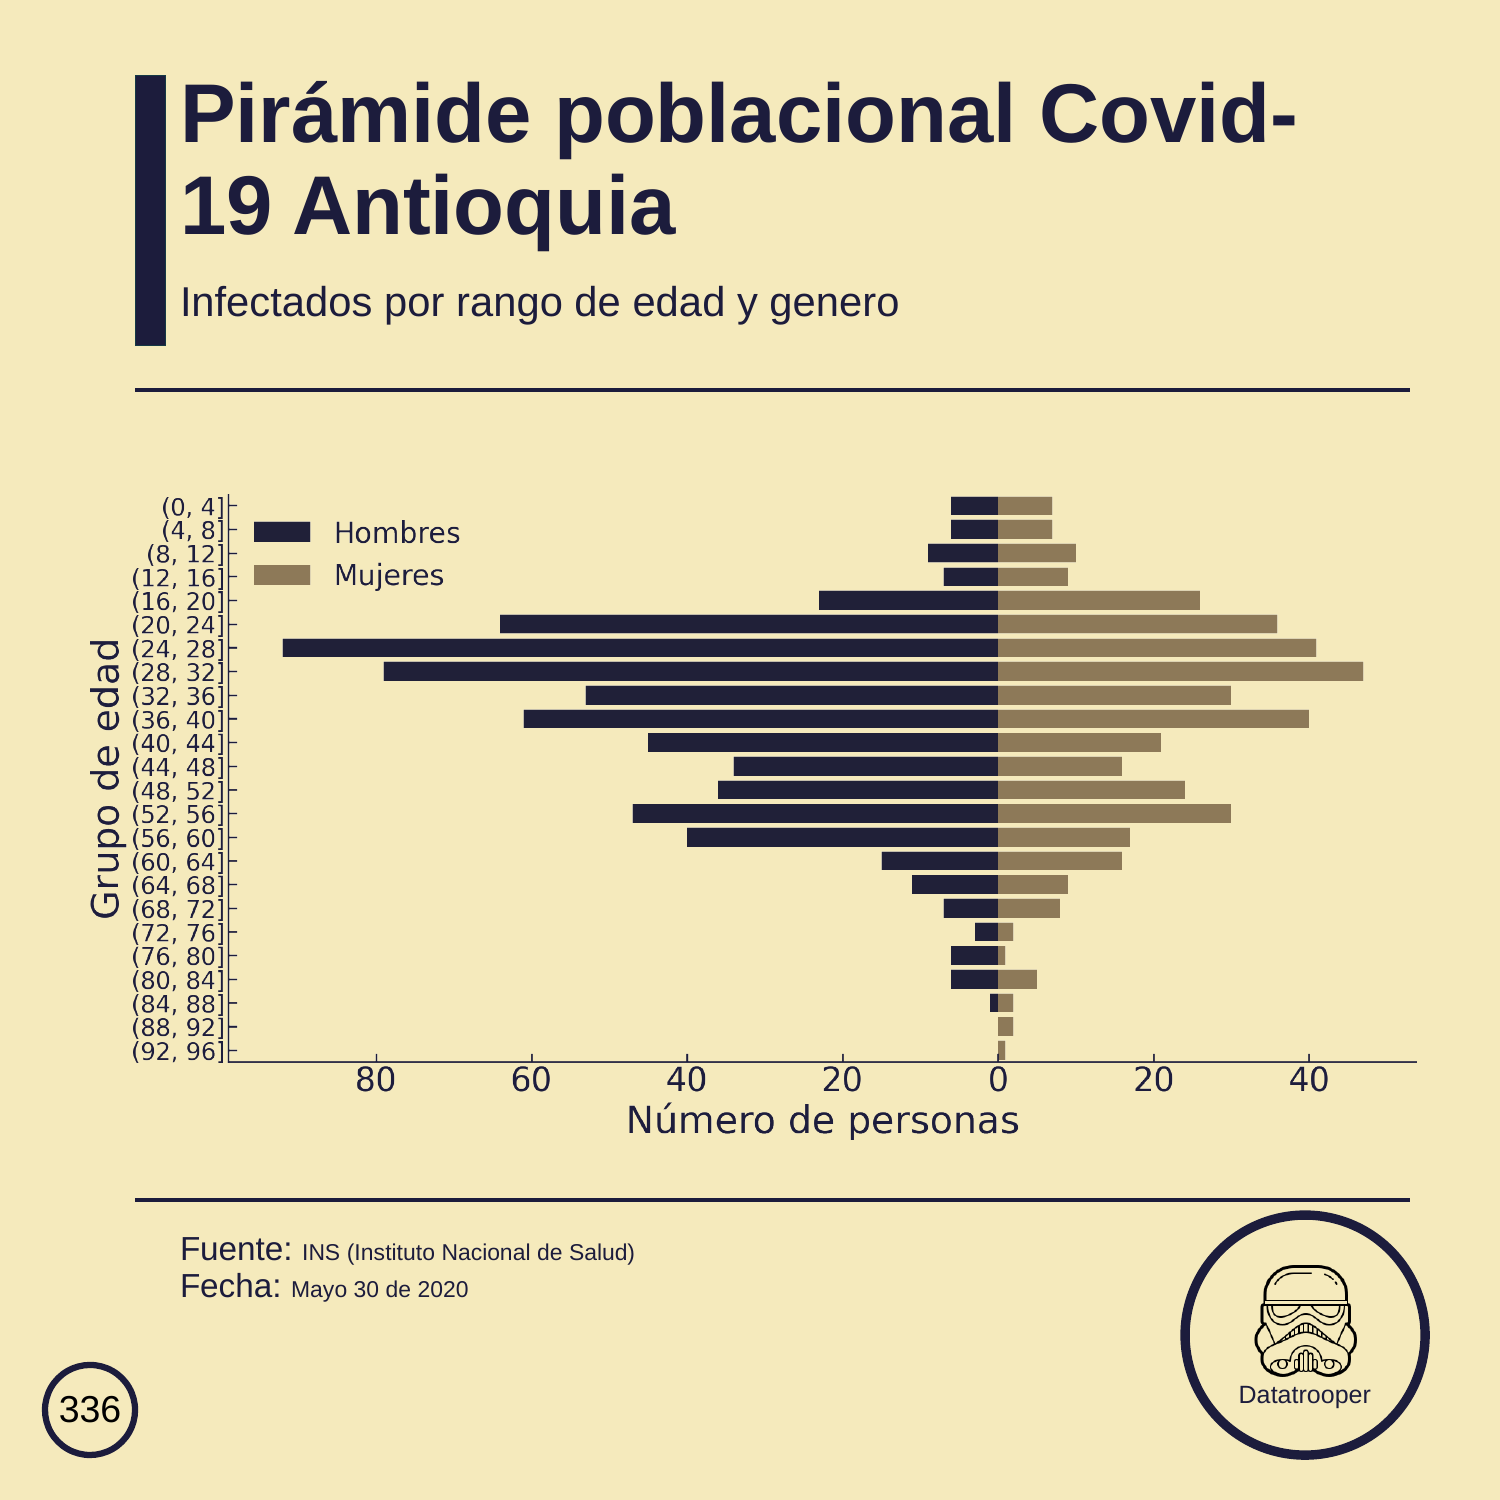

# Pirámide poblacional Covid-19 Antioquia
Infectados por rango de edad y genero
Fuente: INS (Instituto Nacional de Salud)
Fecha: Mayo 30 de 2020
336
Datatrooper